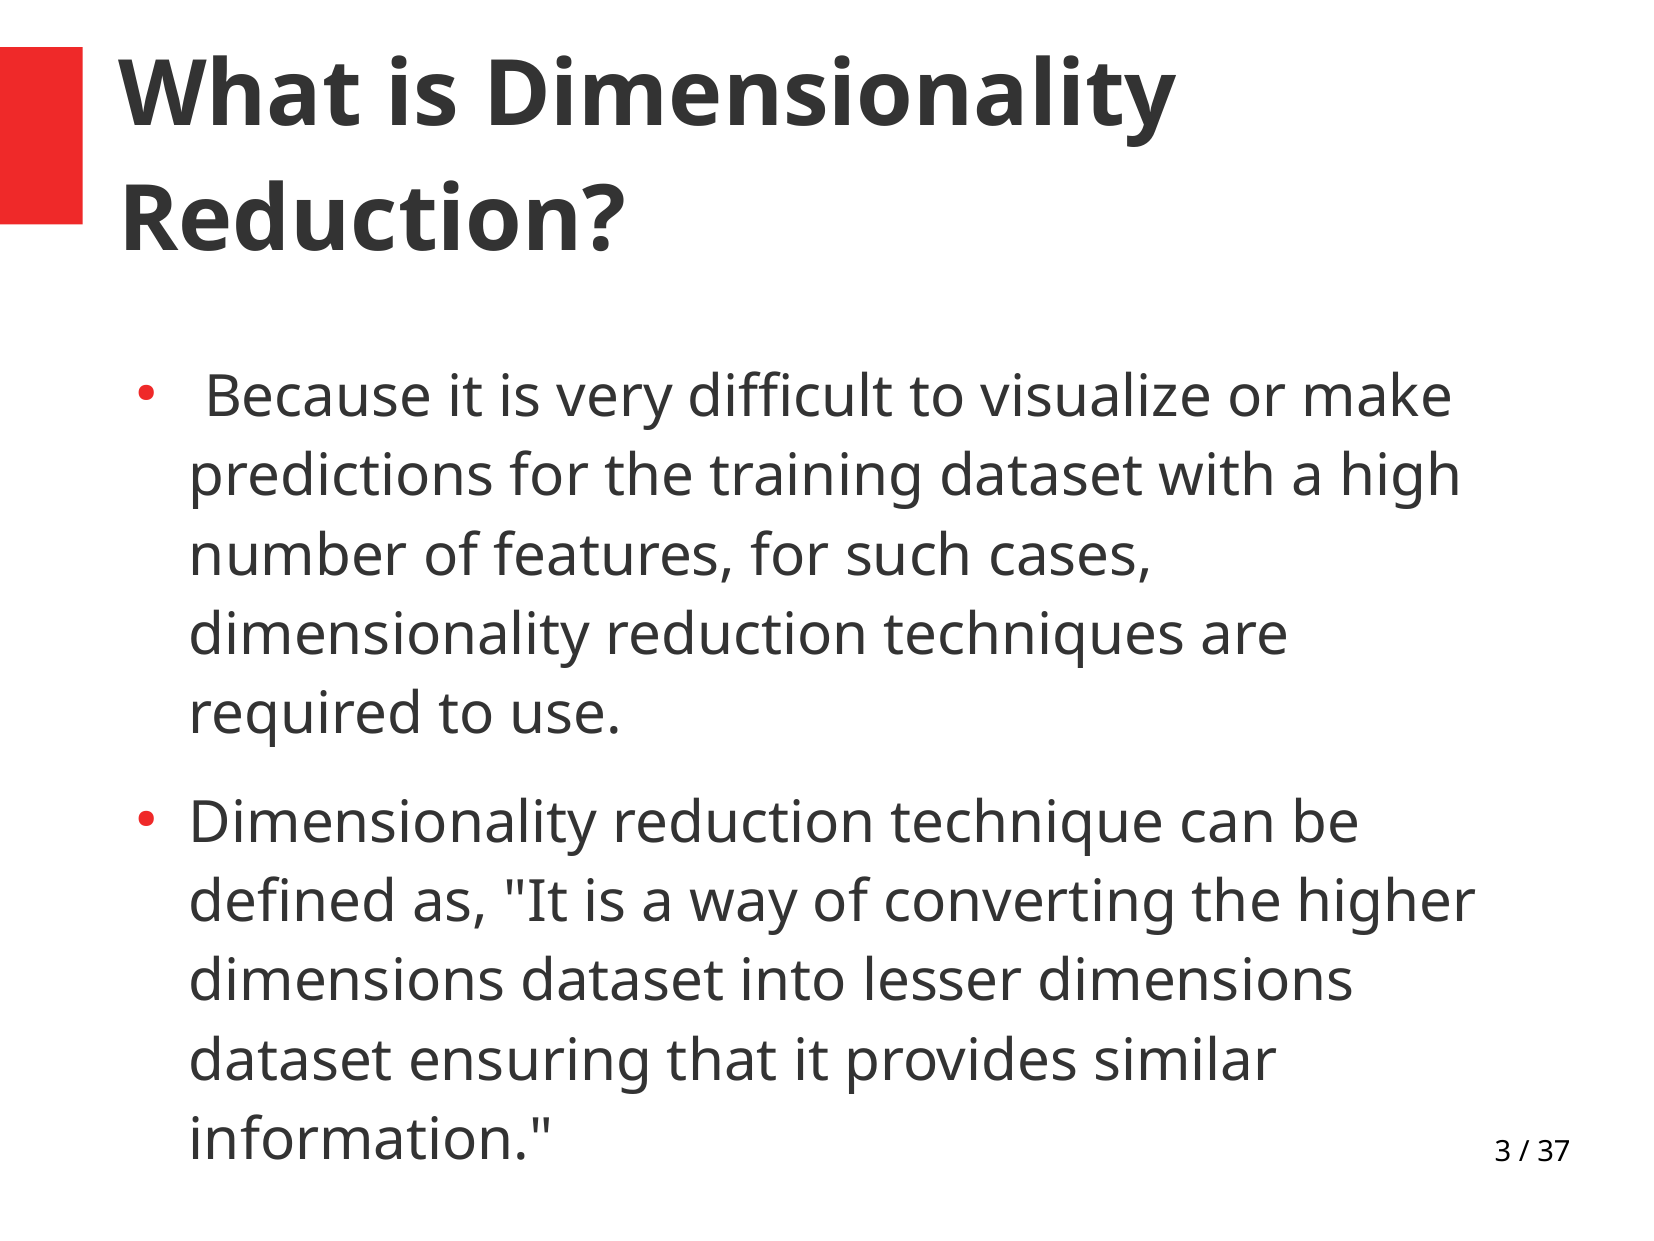

# What is Dimensionality Reduction?
 Because it is very difficult to visualize or make predictions for the training dataset with a high number of features, for such cases, dimensionality reduction techniques are required to use.
Dimensionality reduction technique can be defined as, "It is a way of converting the higher dimensions dataset into lesser dimensions dataset ensuring that it provides similar information."
3